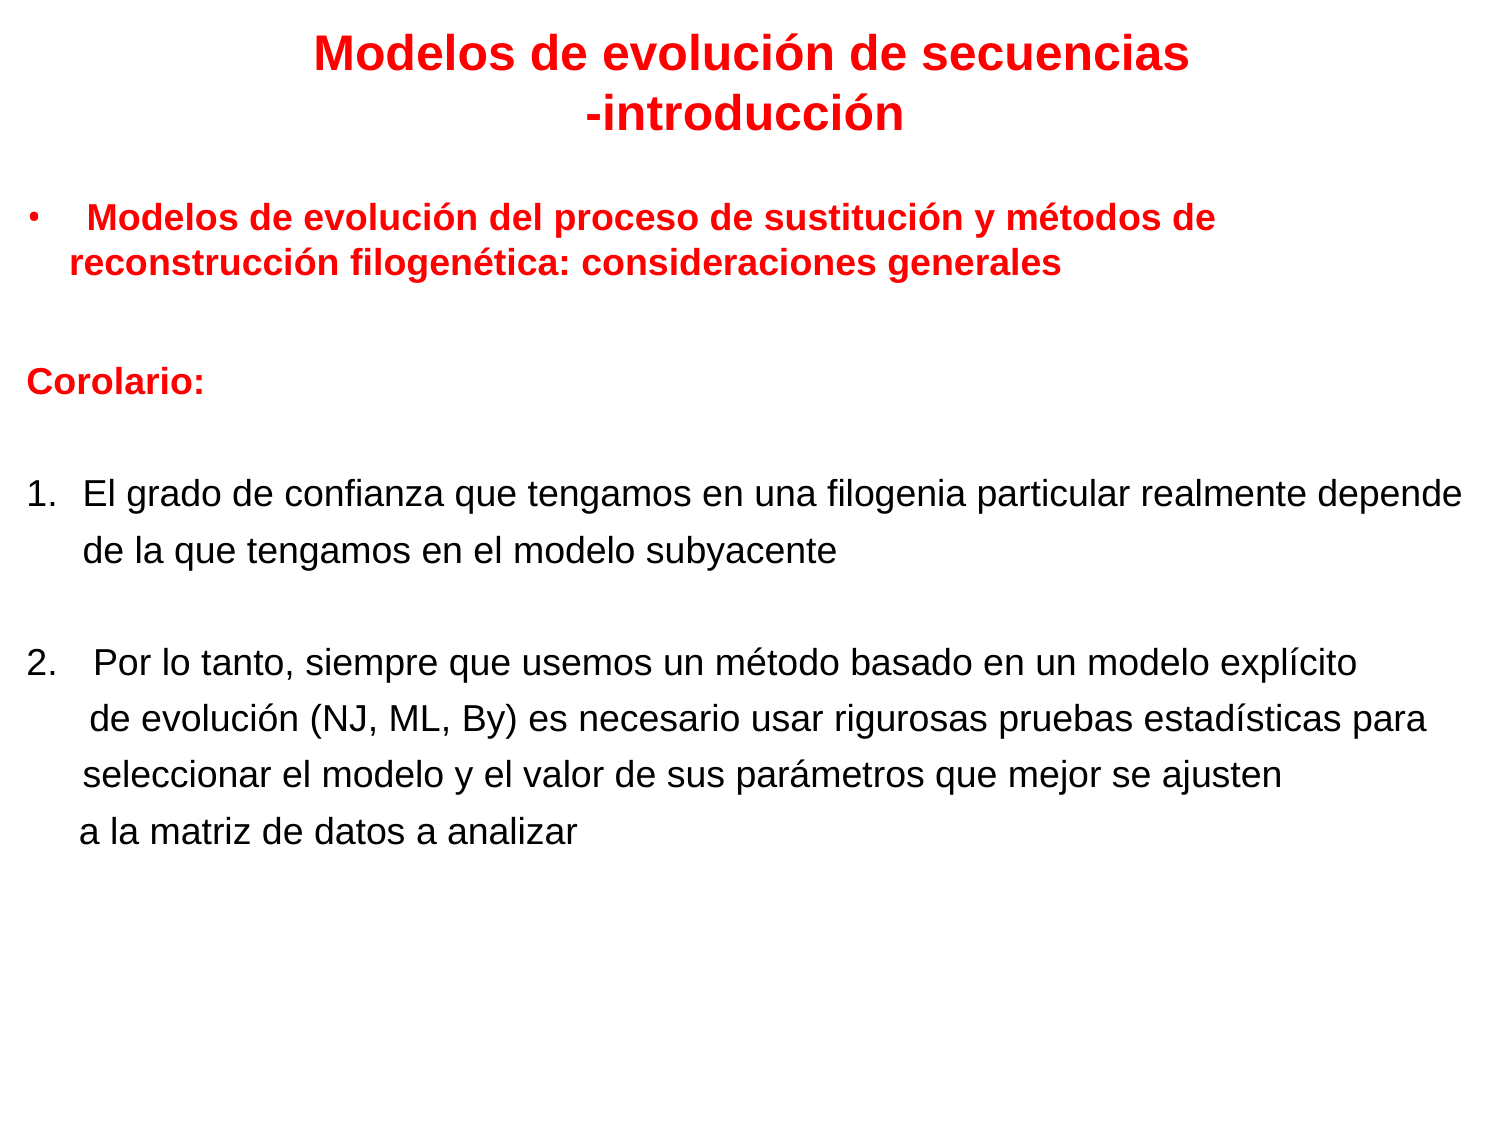

Modelos de evolución de secuencias
-introducción
Modelos de evolución del proceso de sustitución y métodos de
 reconstrucción filogenética: consideraciones generales
Corolario:
El grado de confianza que tengamos en una filogenia particular realmente depende de la que tengamos en el modelo subyacente
 Por lo tanto, siempre que usemos un método basado en un modelo explícito
 de evolución (NJ, ML, By) es necesario usar rigurosas pruebas estadísticas para seleccionar el modelo y el valor de sus parámetros que mejor se ajusten
 a la matriz de datos a analizar